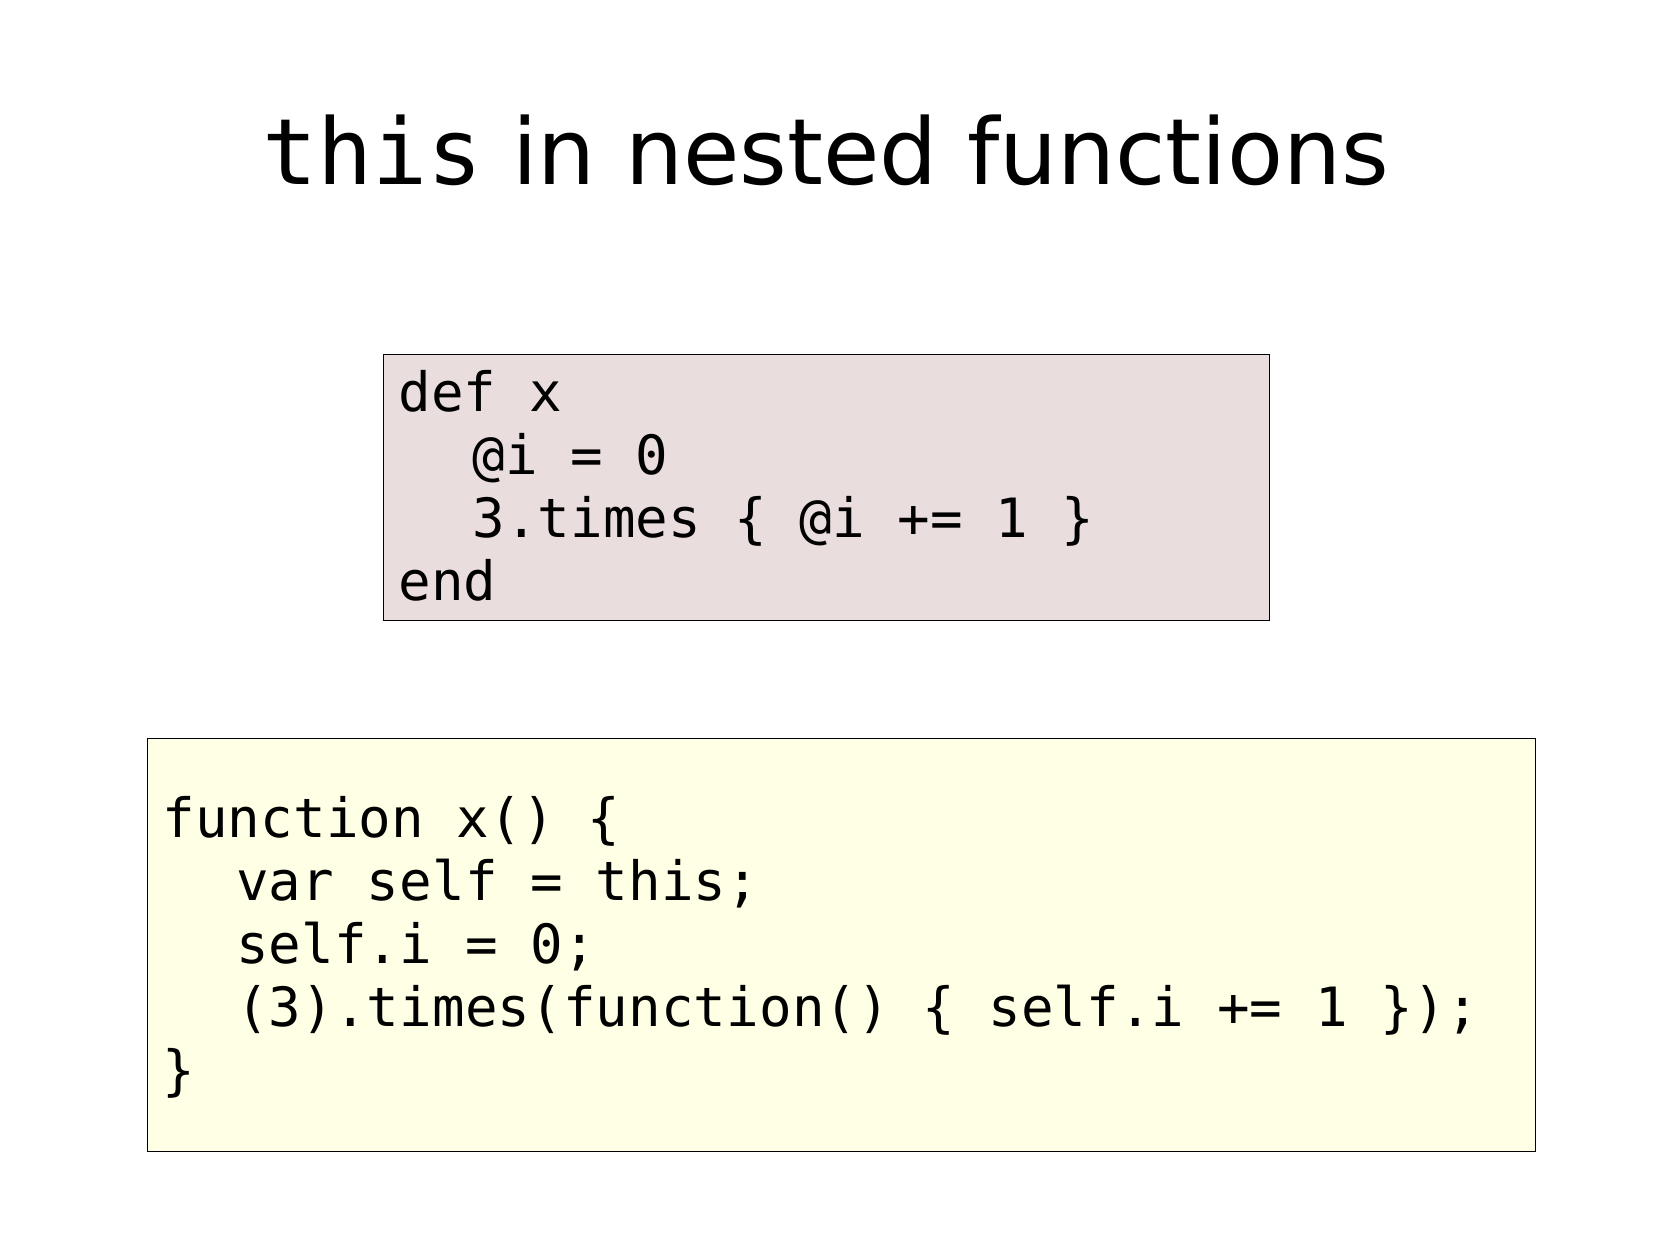

# this in nested functions
def x
	@i = 0
	3.times { @i += 1 }
end
function x() {
	var self = this;
	self.i = 0;
	(3).times(function() { self.i += 1 });
}